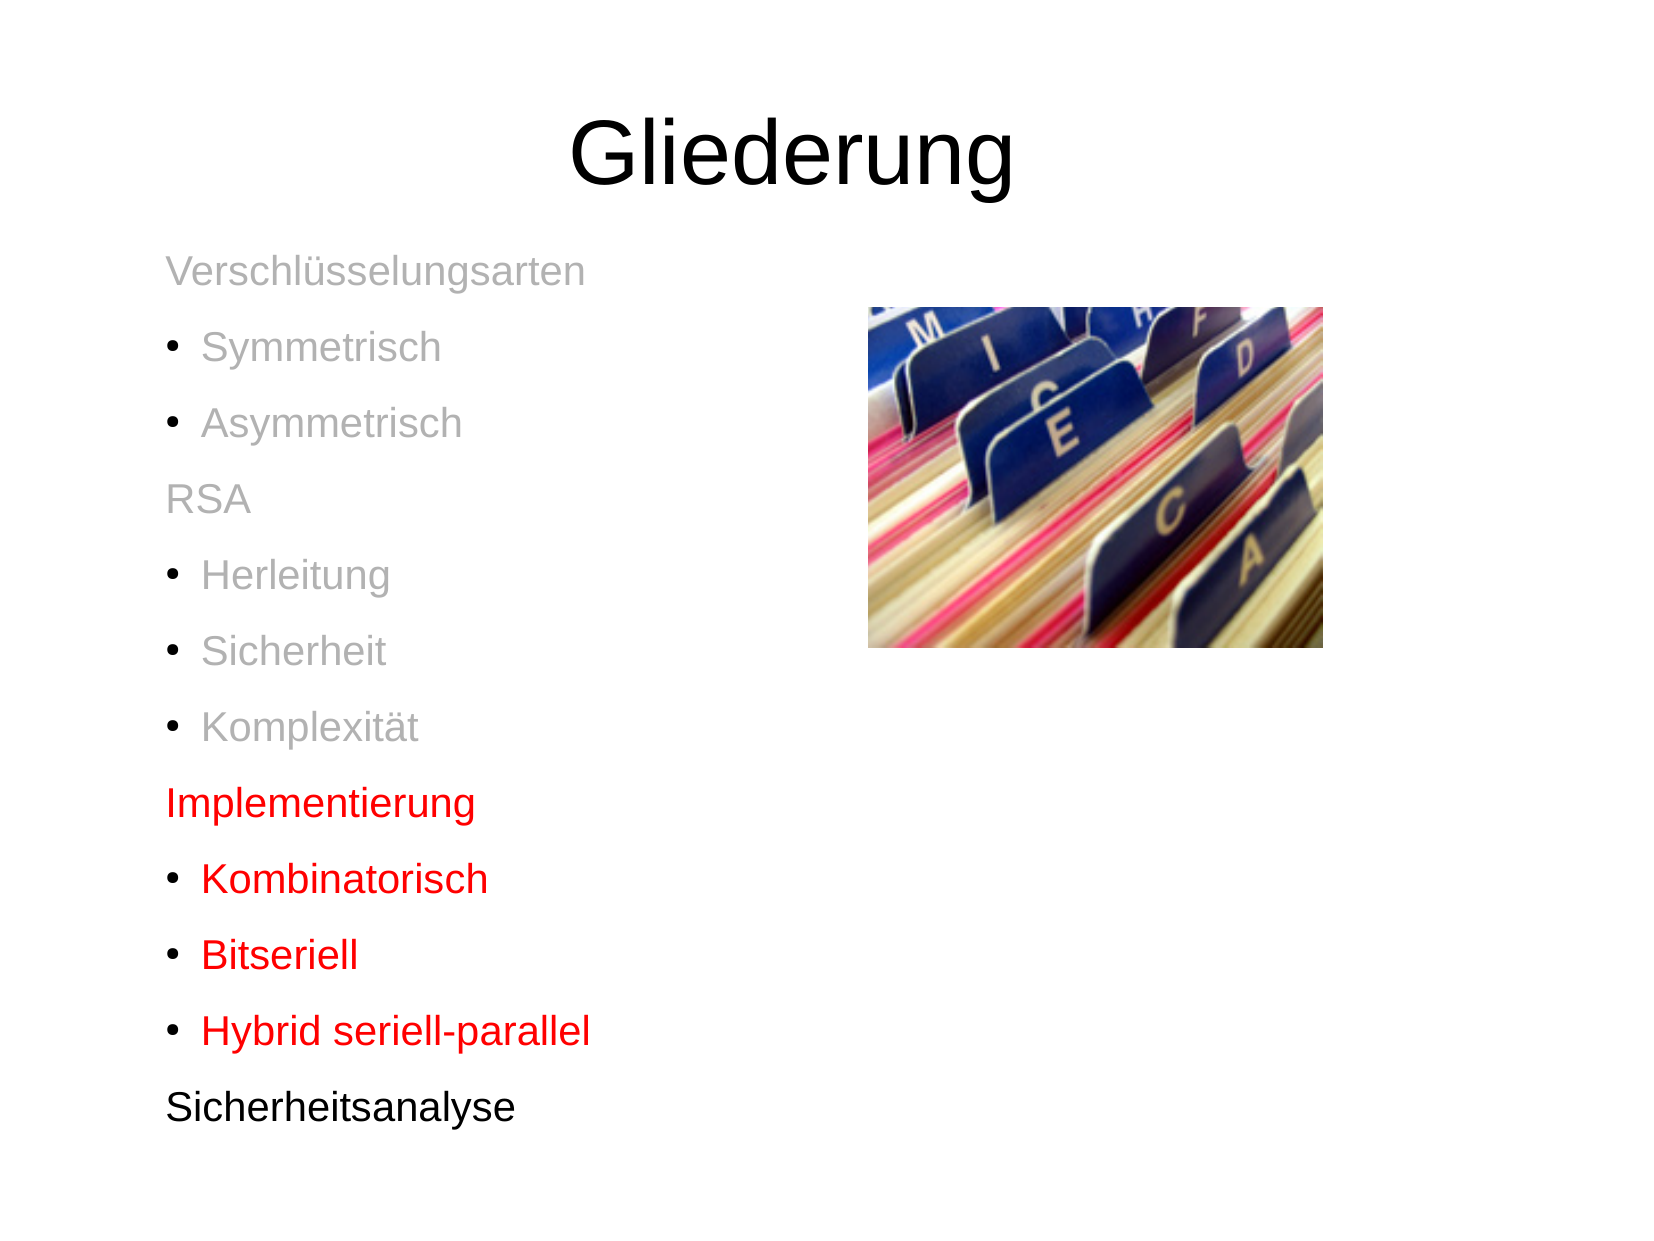

# Gliederung
Verschlüsselungsarten
Symmetrisch
Asymmetrisch
RSA
Herleitung
Sicherheit
Komplexität
Implementierung
Kombinatorisch
Bitseriell
Hybrid seriell-parallel
Sicherheitsanalyse